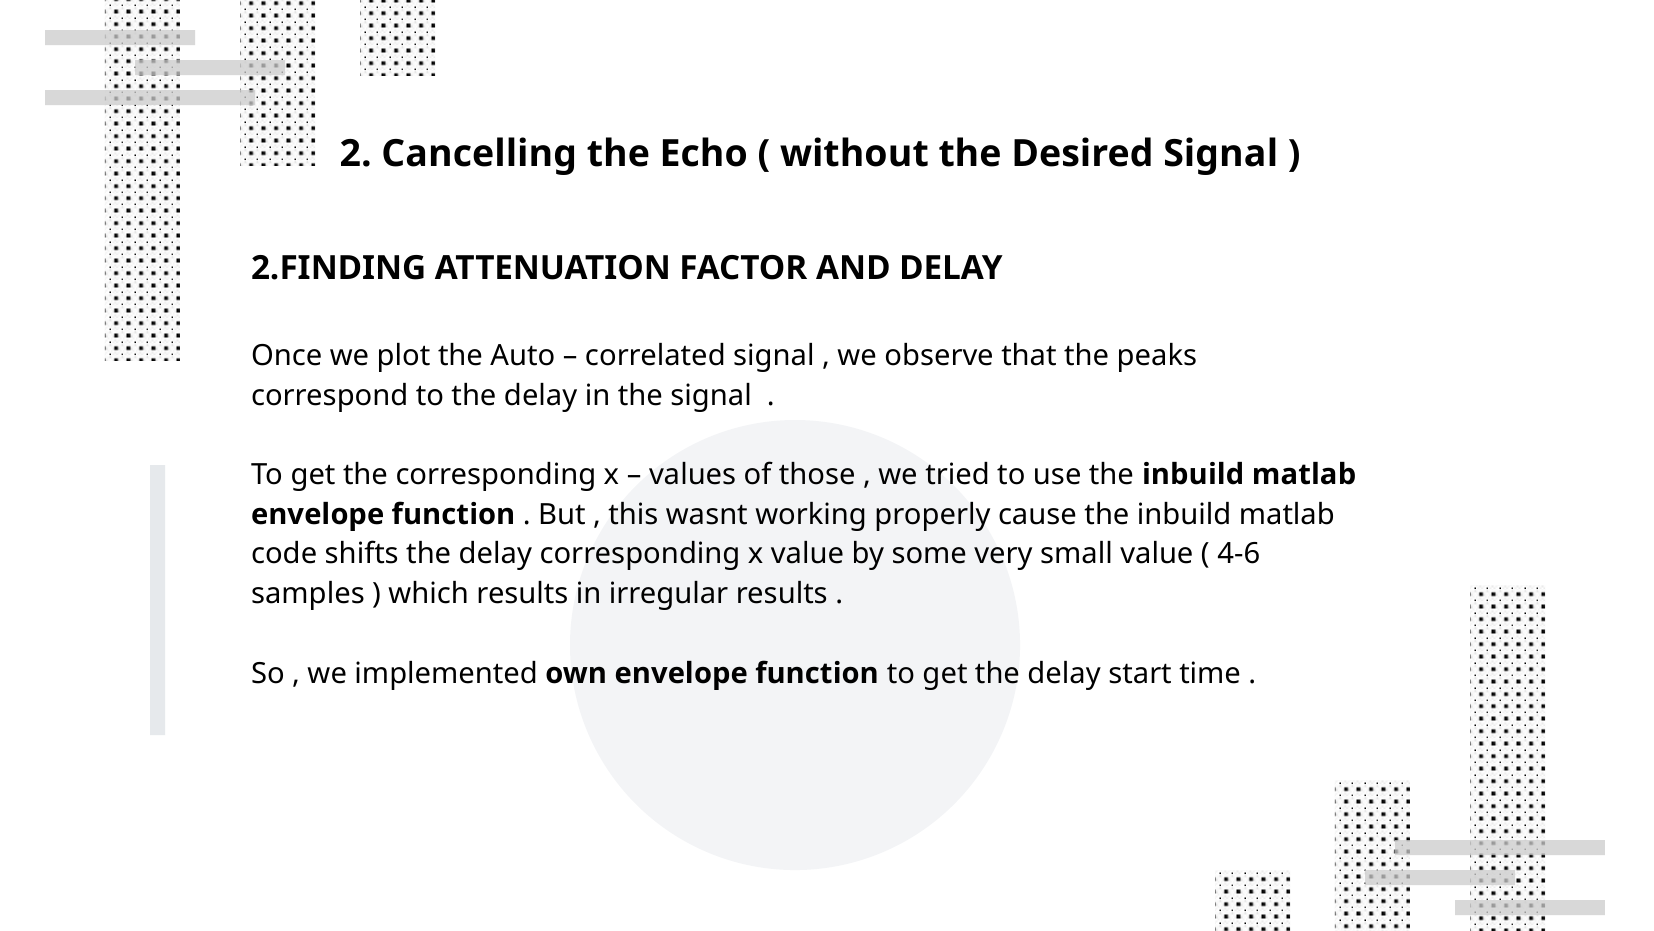

2. Cancelling the Echo ( without the Desired Signal )
2.FINDING ATTENUATION FACTOR AND DELAY
Once we plot the Auto – correlated signal , we observe that the peaks correspond to the delay in the signal .
To get the corresponding x – values of those , we tried to use the inbuild matlab envelope function . But , this wasnt working properly cause the inbuild matlab code shifts the delay corresponding x value by some very small value ( 4-6 samples ) which results in irregular results .
So , we implemented own envelope function to get the delay start time .